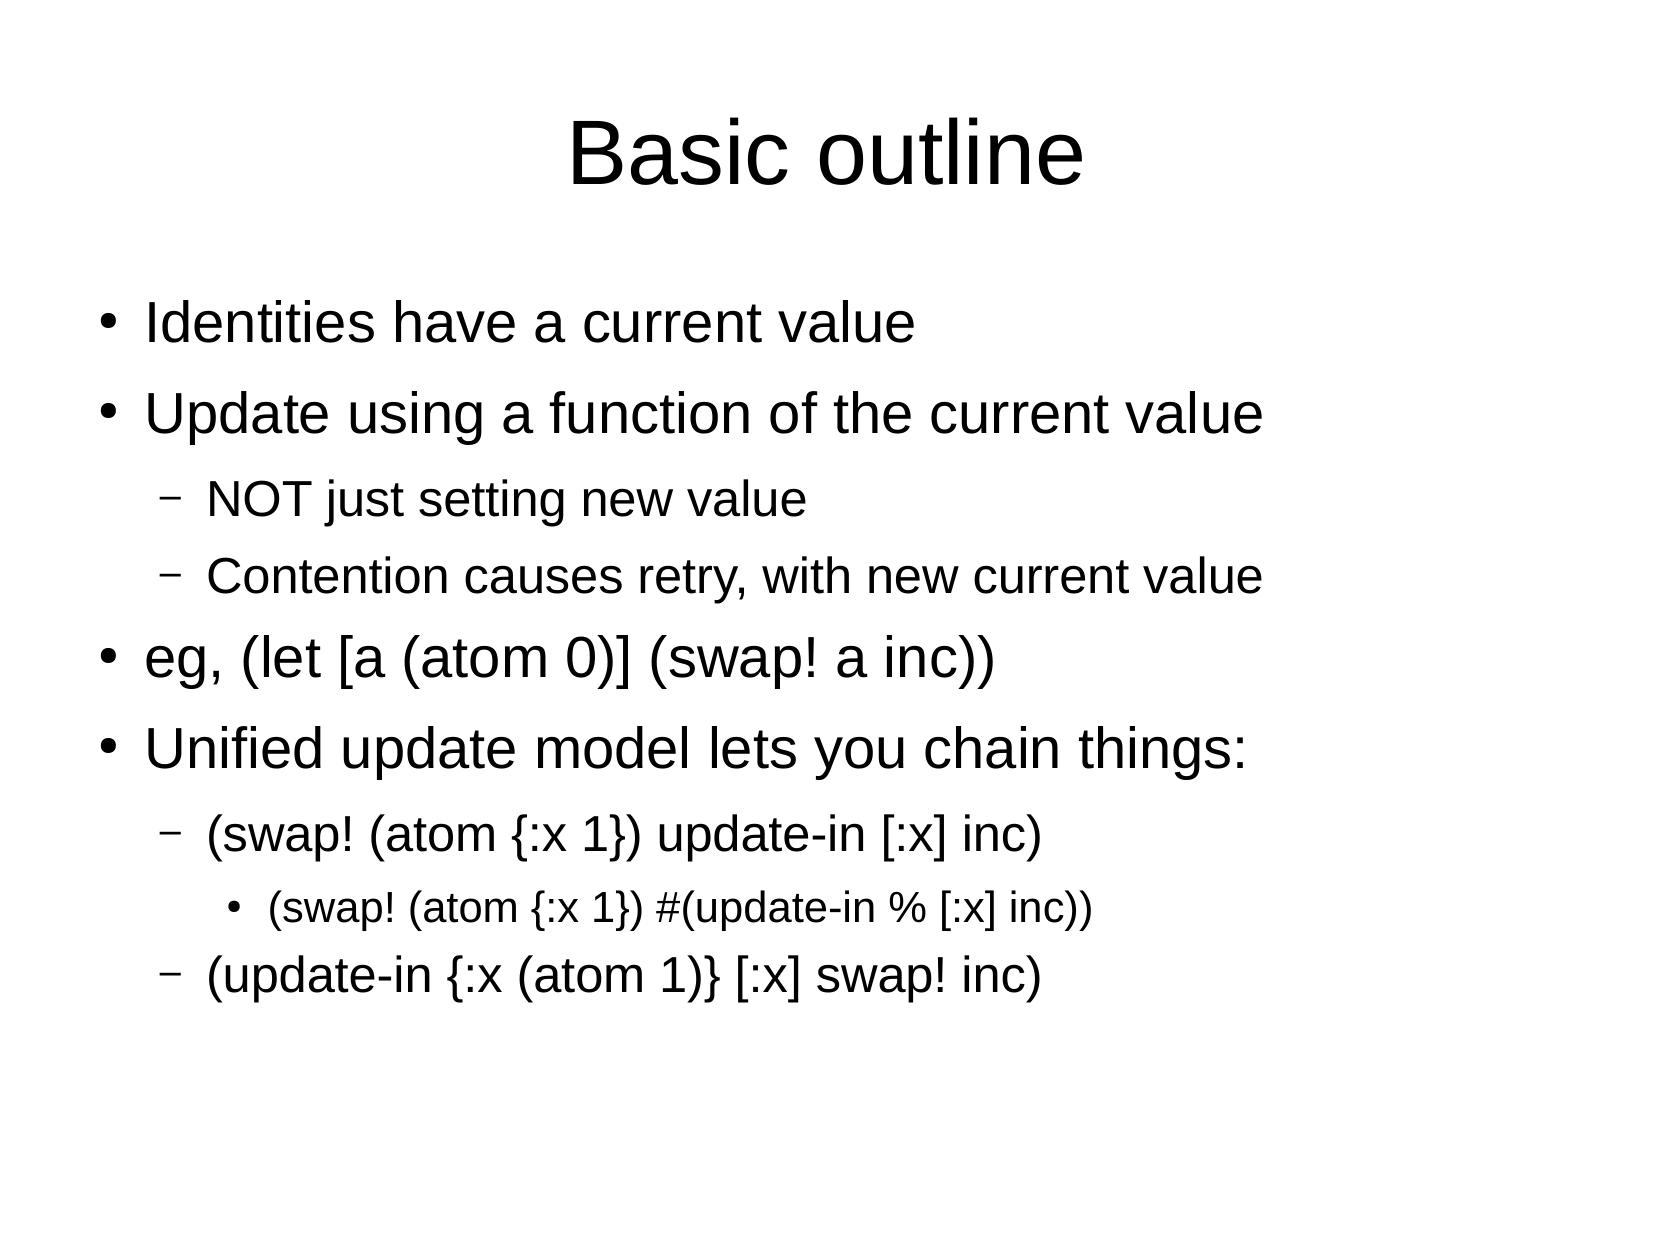

# Basic outline
Identities have a current value
Update using a function of the current value
NOT just setting new value
Contention causes retry, with new current value
eg, (let [a (atom 0)] (swap! a inc))
Unified update model lets you chain things:
(swap! (atom {:x 1}) update-in [:x] inc)
(swap! (atom {:x 1}) #(update-in % [:x] inc))
(update-in {:x (atom 1)} [:x] swap! inc)